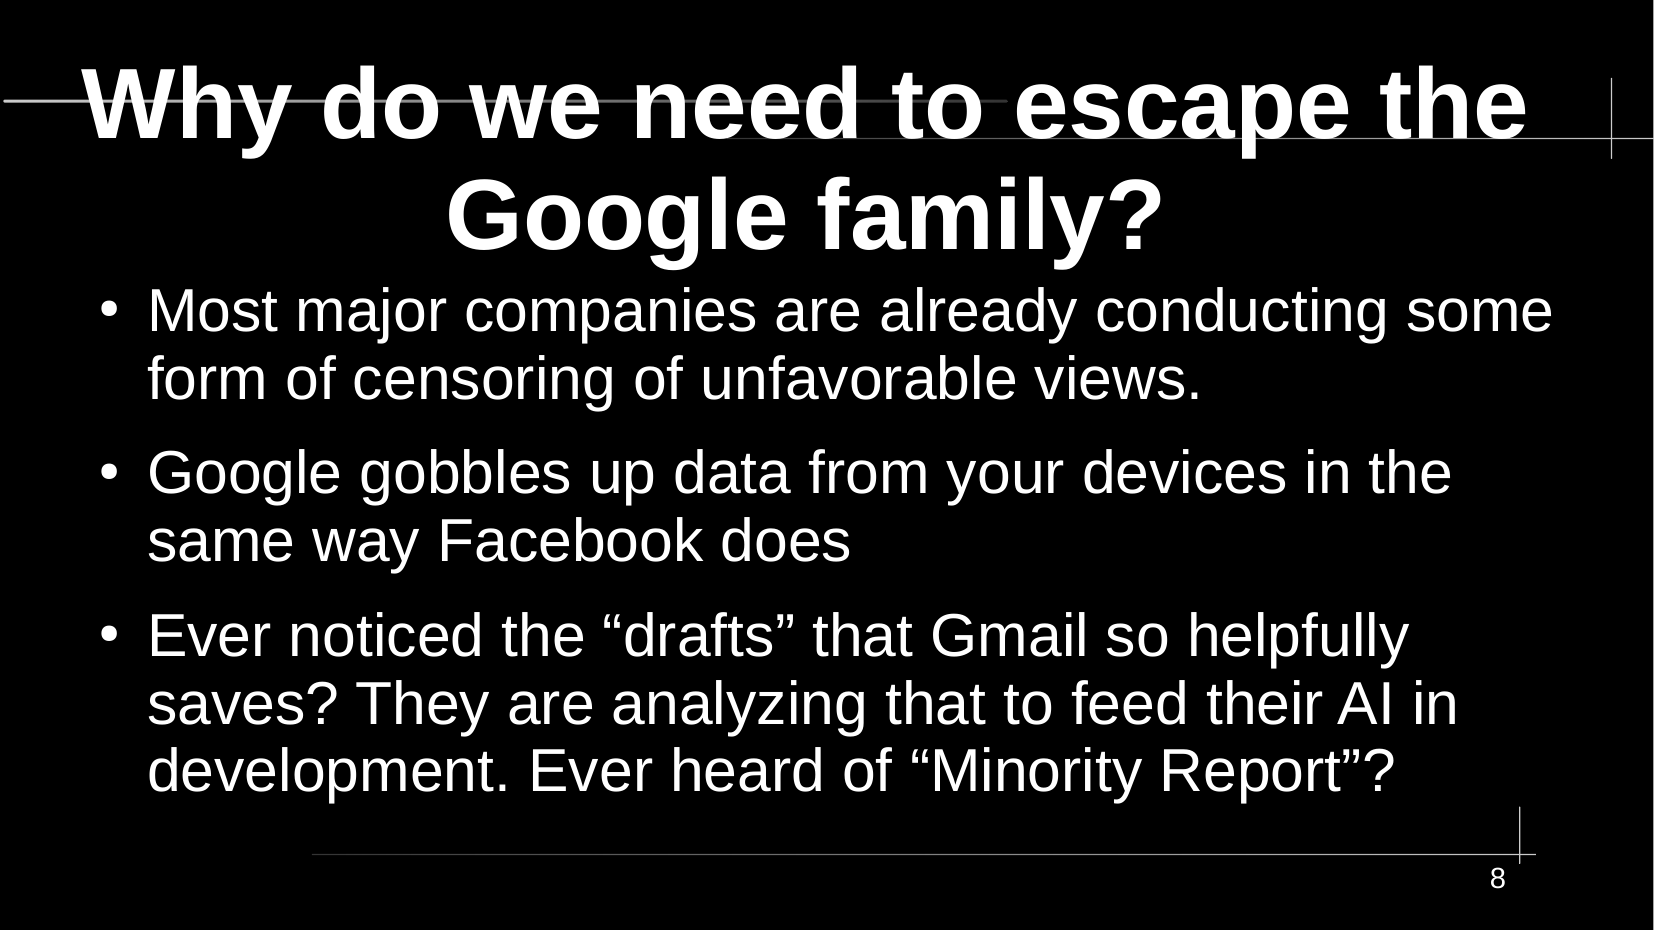

# Why do we need to escape the Google family?
Most major companies are already conducting some form of censoring of unfavorable views.
Google gobbles up data from your devices in the same way Facebook does
Ever noticed the “drafts” that Gmail so helpfully saves? They are analyzing that to feed their AI in development. Ever heard of “Minority Report”?
8